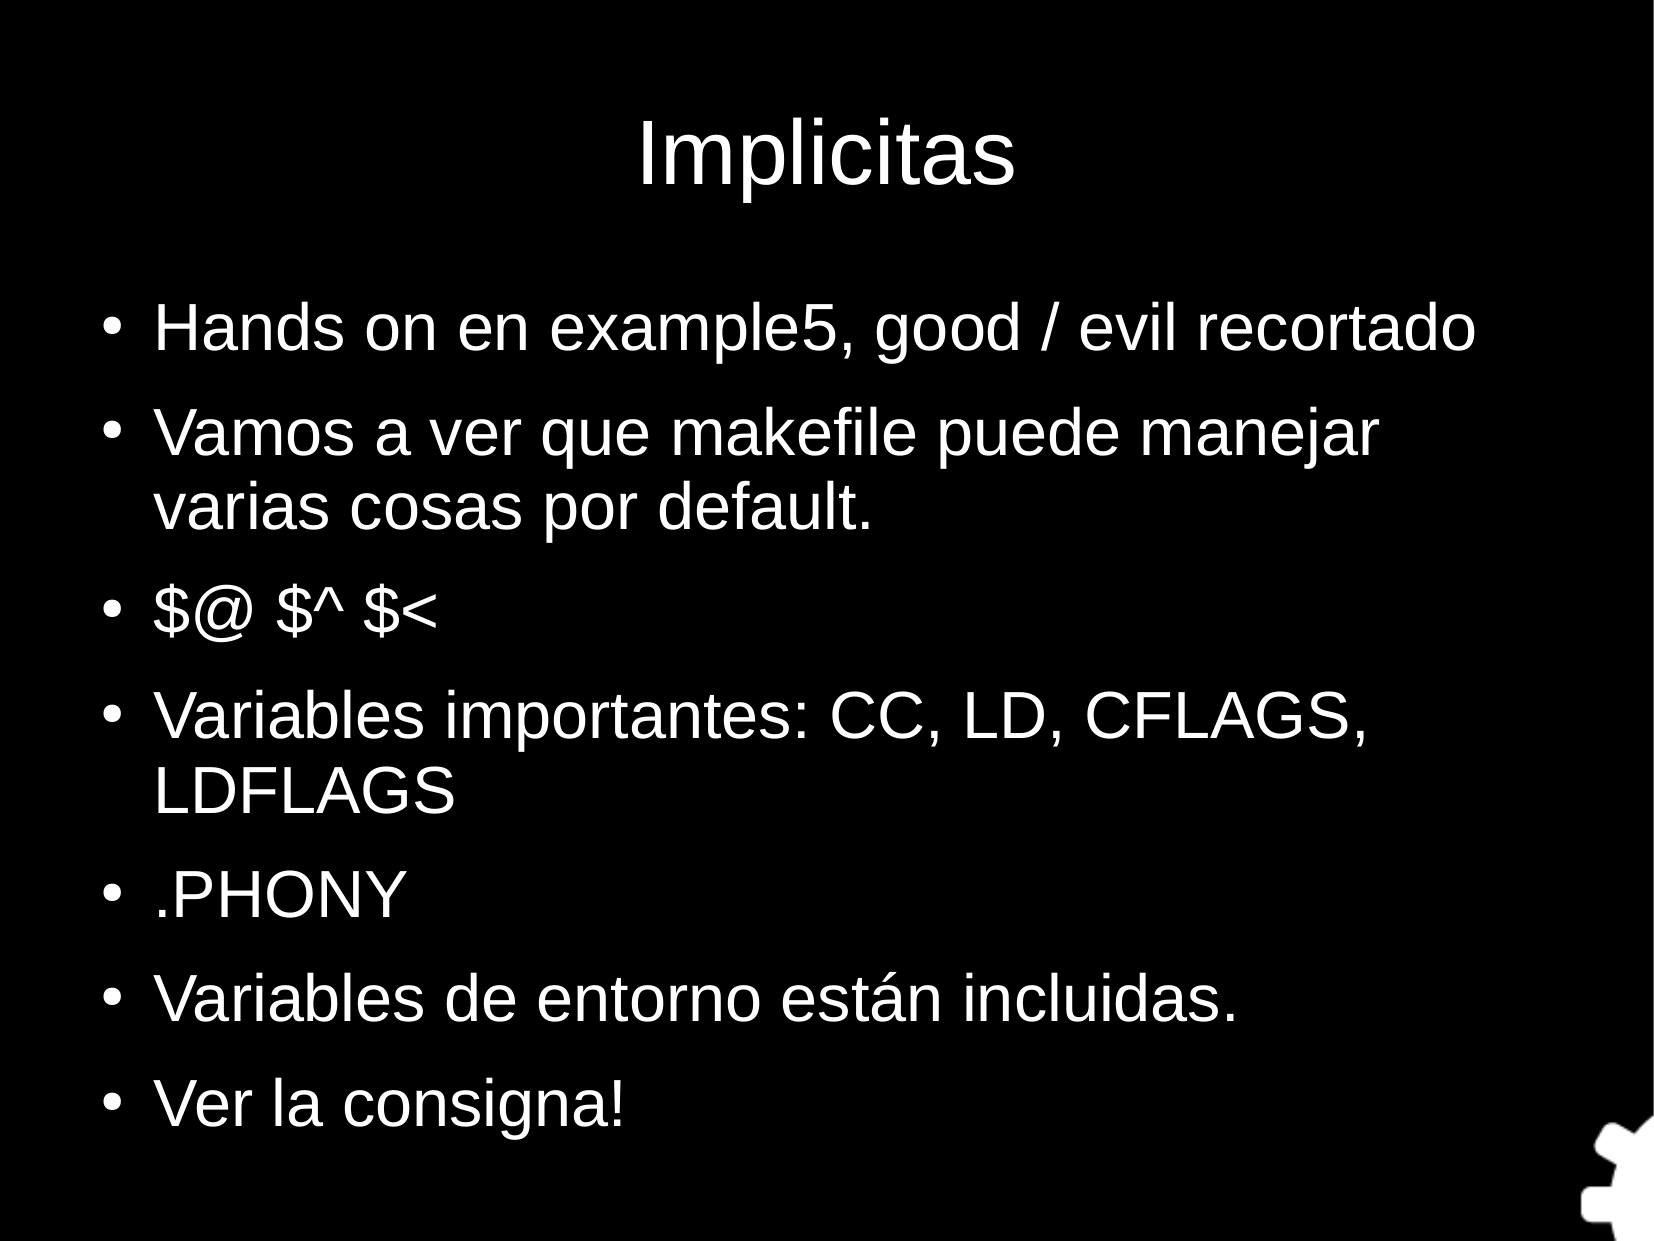

# Implicitas
Hands on en example5, good / evil recortado
Vamos a ver que makefile puede manejar varias cosas por default.
$@ $^ $<
Variables importantes: CC, LD, CFLAGS, LDFLAGS
.PHONY
Variables de entorno están incluidas.
Ver la consigna!